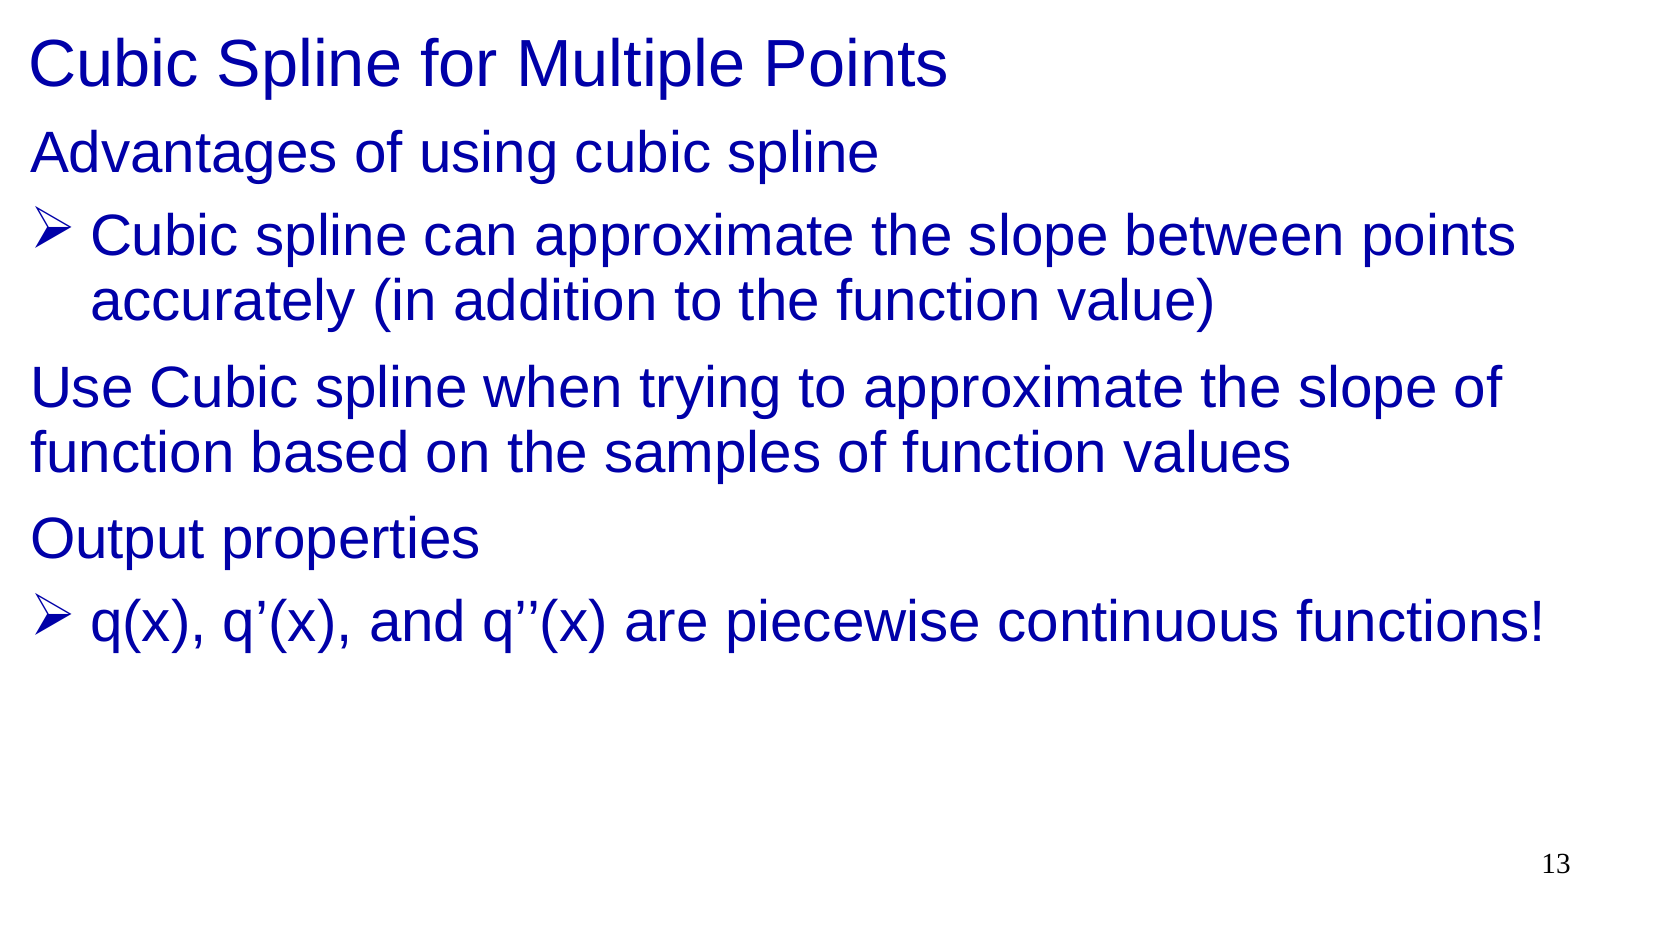

# Cubic Spline for Multiple Points
Advantages of using cubic spline
Cubic spline can approximate the slope between points accurately (in addition to the function value)
Use Cubic spline when trying to approximate the slope of function based on the samples of function values
Output properties
q(x), q’(x), and q’’(x) are piecewise continuous functions!
13